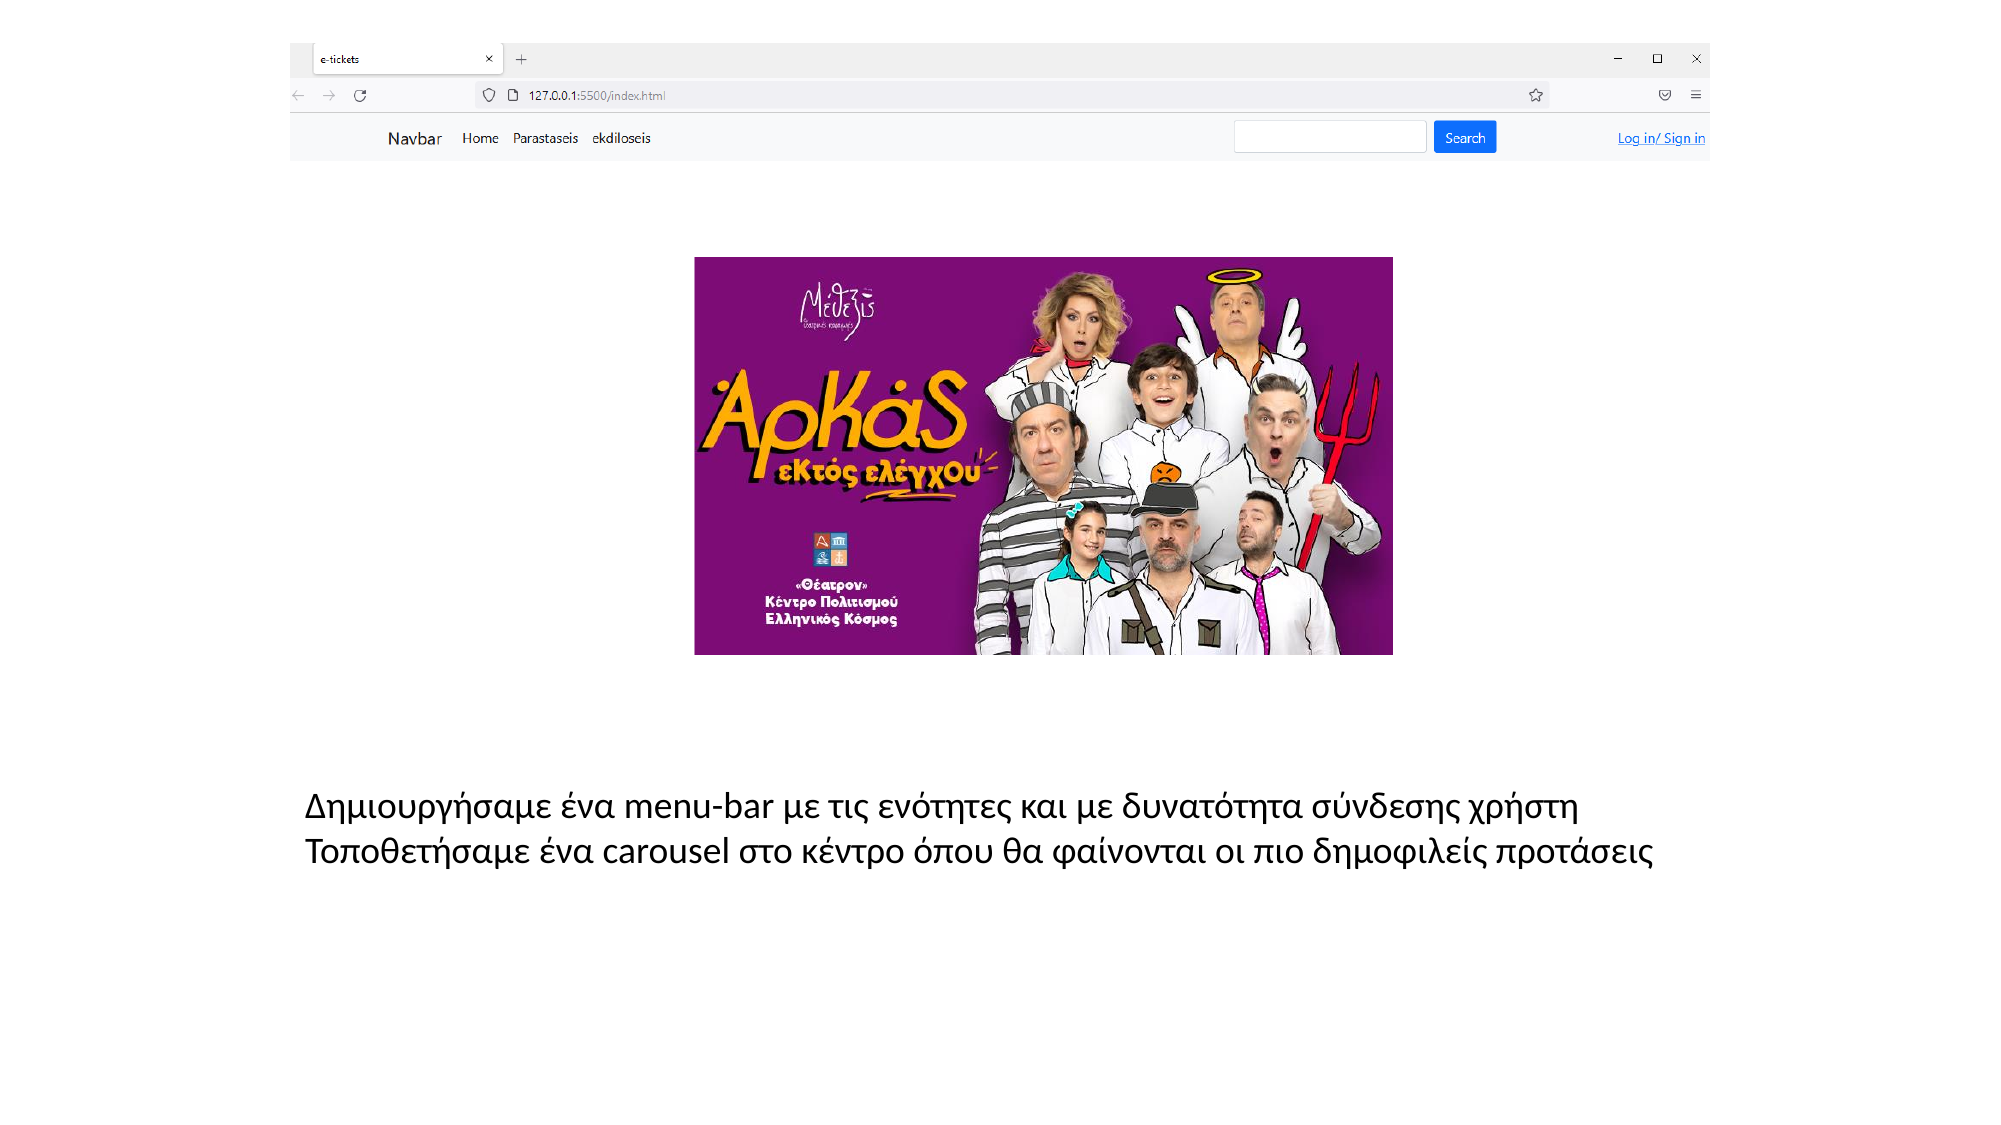

Δημιουργήσαμε ένα menu-bar με τις ενότητες και με δυνατότητα σύνδεσης χρήστη
Τοποθετήσαμε ένα carousel στο κέντρο όπου θα φαίνονται οι πιο δημοφιλείς προτάσεις